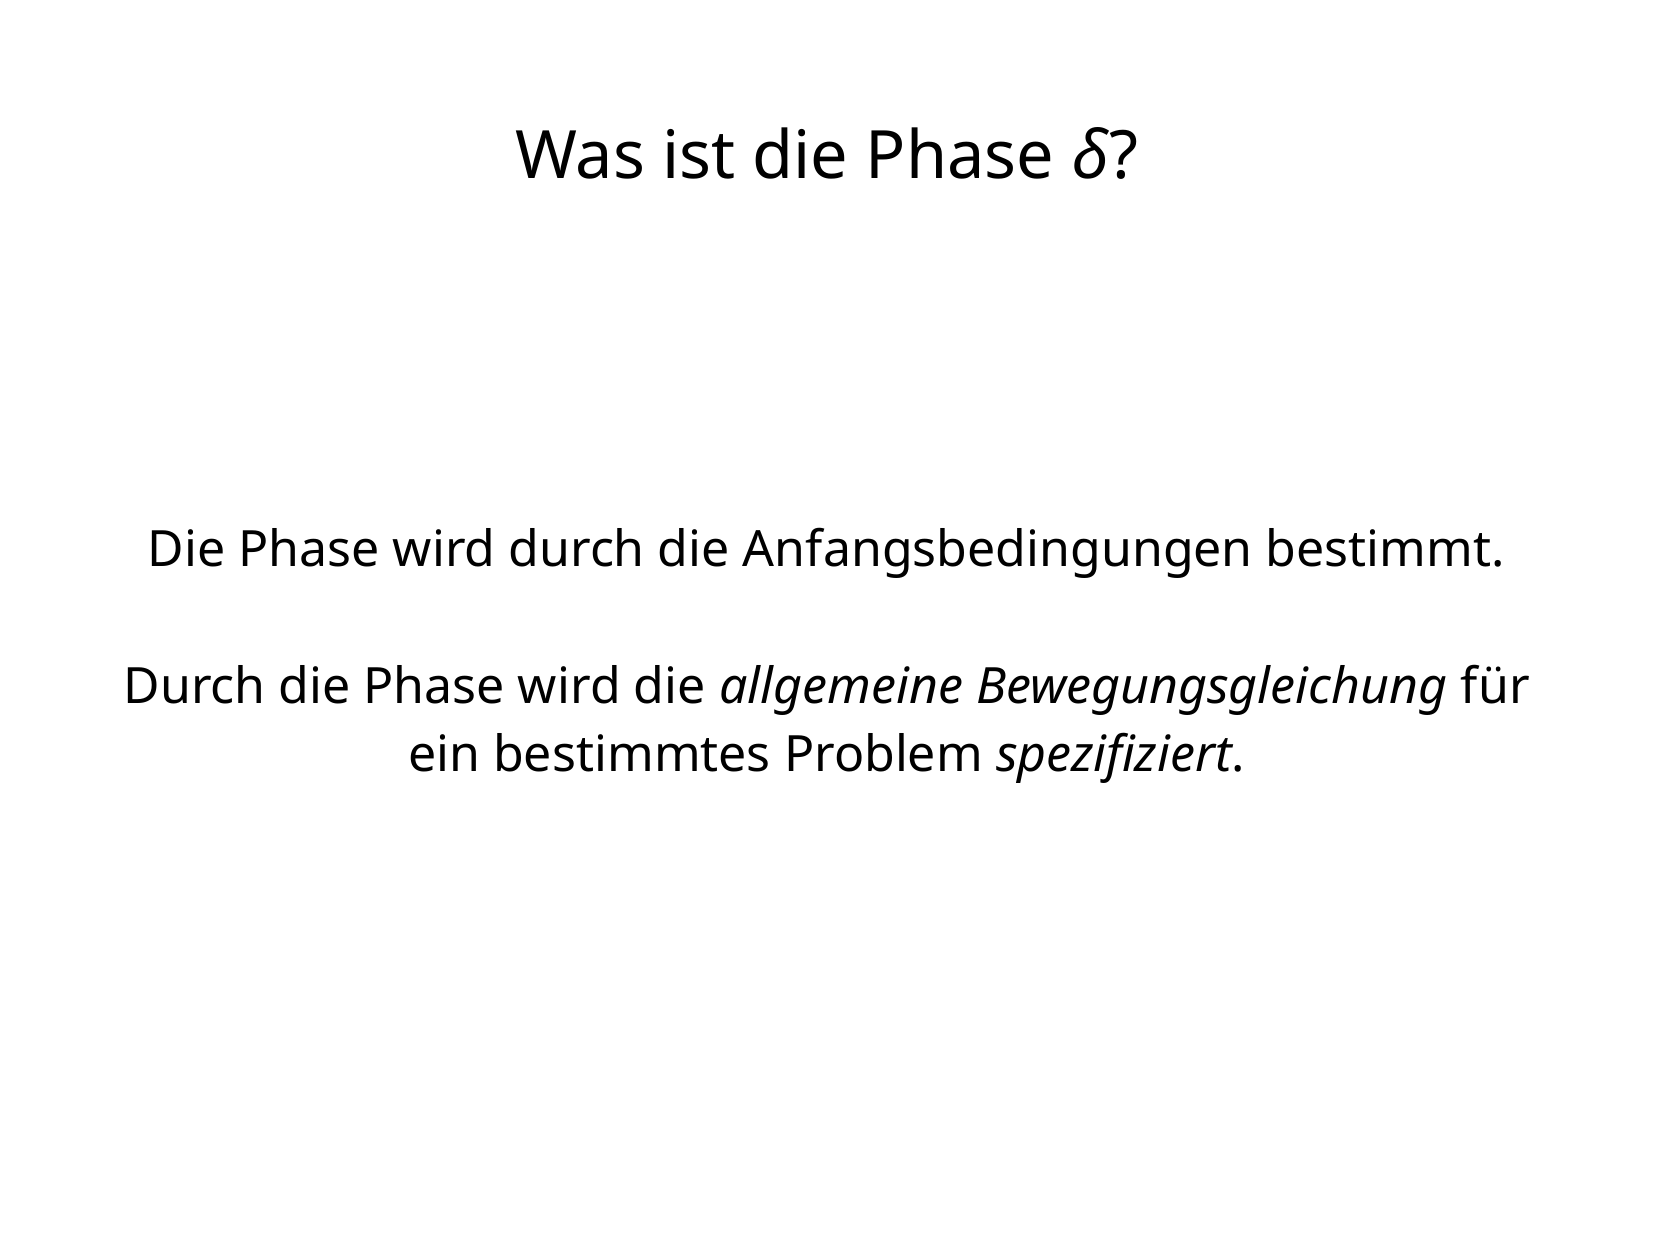

# Was ist die Phase δ?
Die Phase wird durch die Anfangsbedingungen bestimmt.
Durch die Phase wird die allgemeine Bewegungsgleichung für ein bestimmtes Problem spezifiziert.